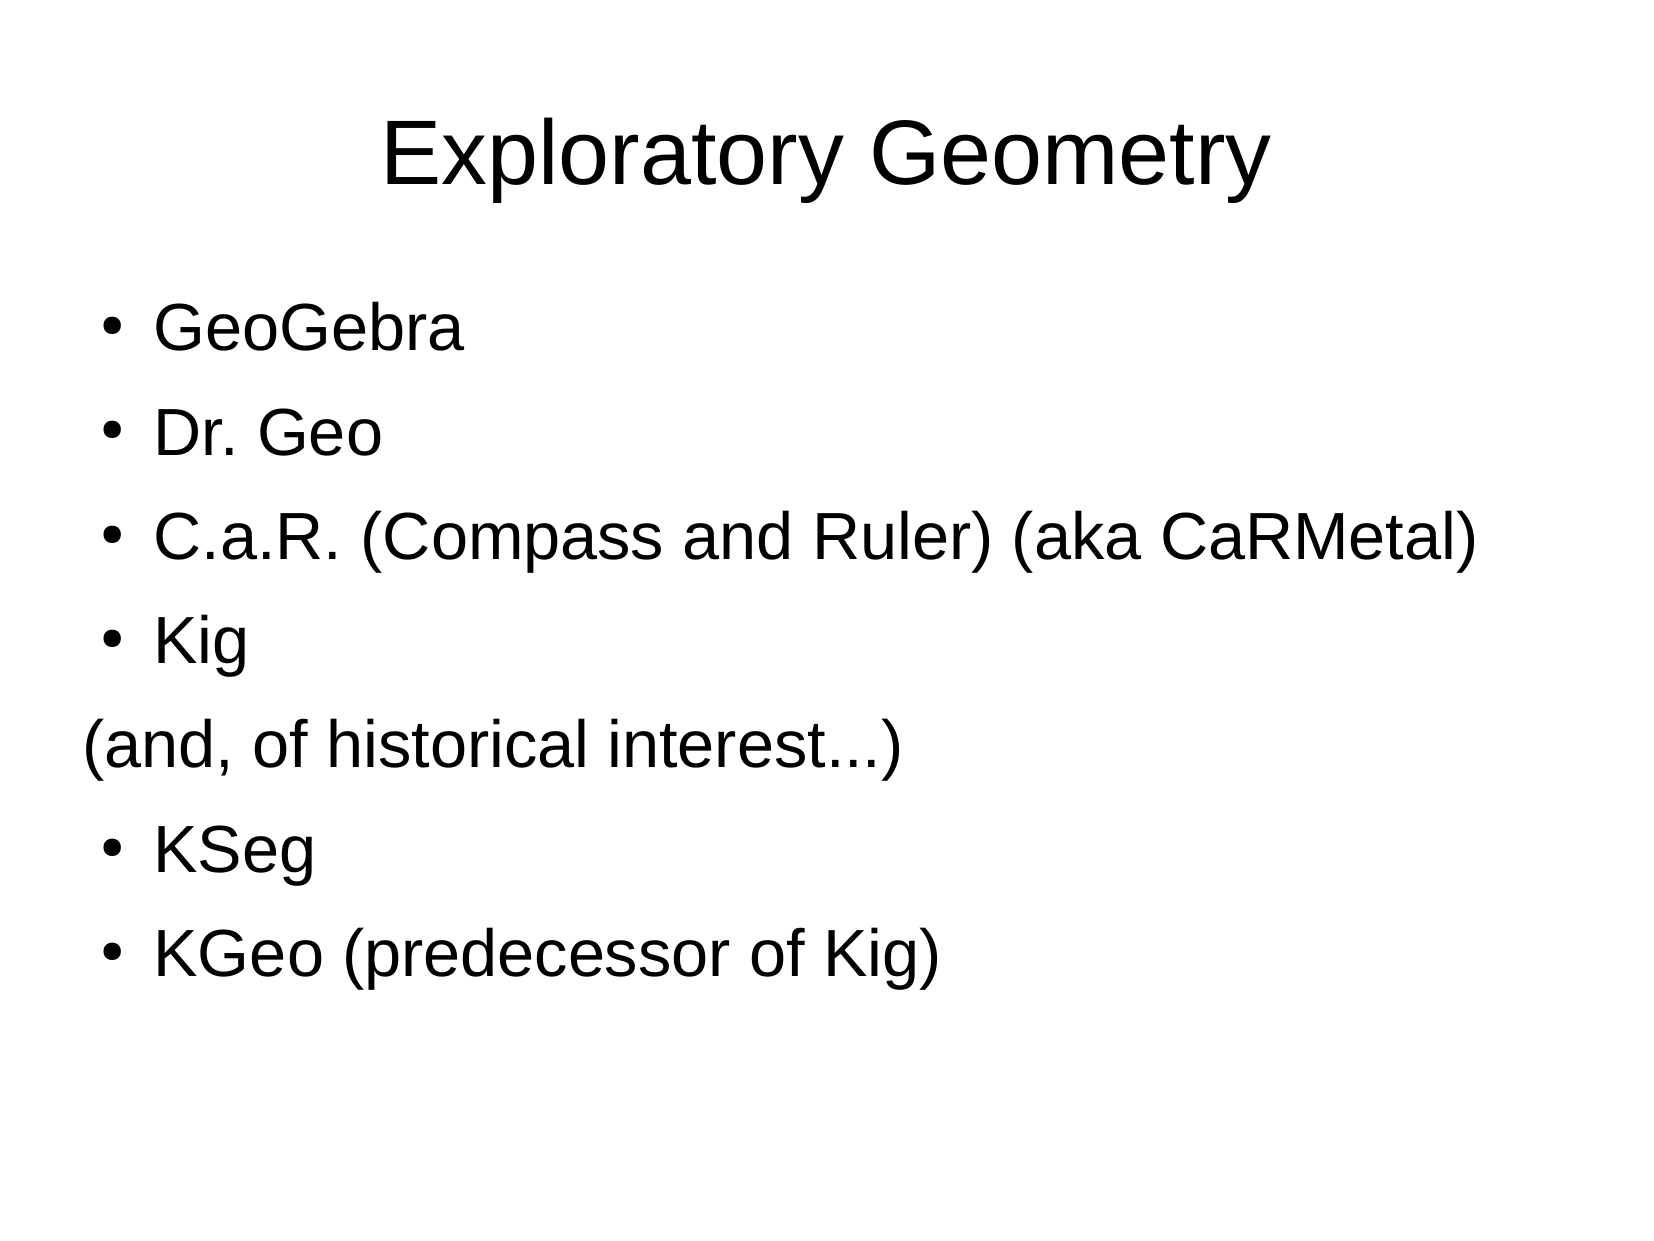

# Exploratory Geometry
GeoGebra
Dr. Geo
C.a.R. (Compass and Ruler) (aka CaRMetal)
Kig
(and, of historical interest...)
KSeg
KGeo (predecessor of Kig)